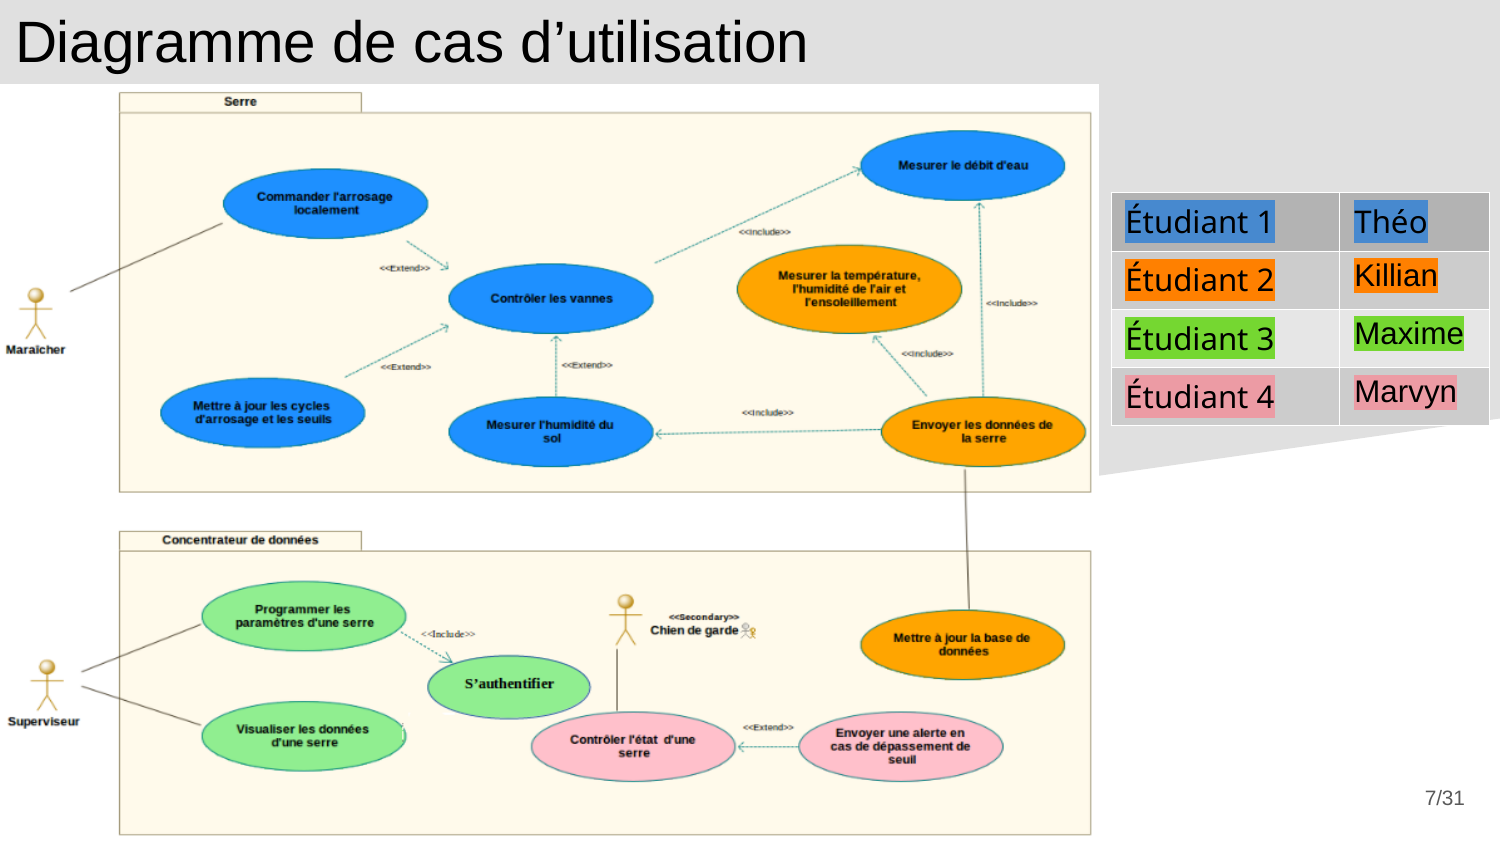

# Diagramme de cas d’utilisation
| Étudiant 1 | Théo |
| --- | --- |
| Étudiant 2 | Killian |
| Étudiant 3 | Maxime |
| Étudiant 4 | Marvyn |